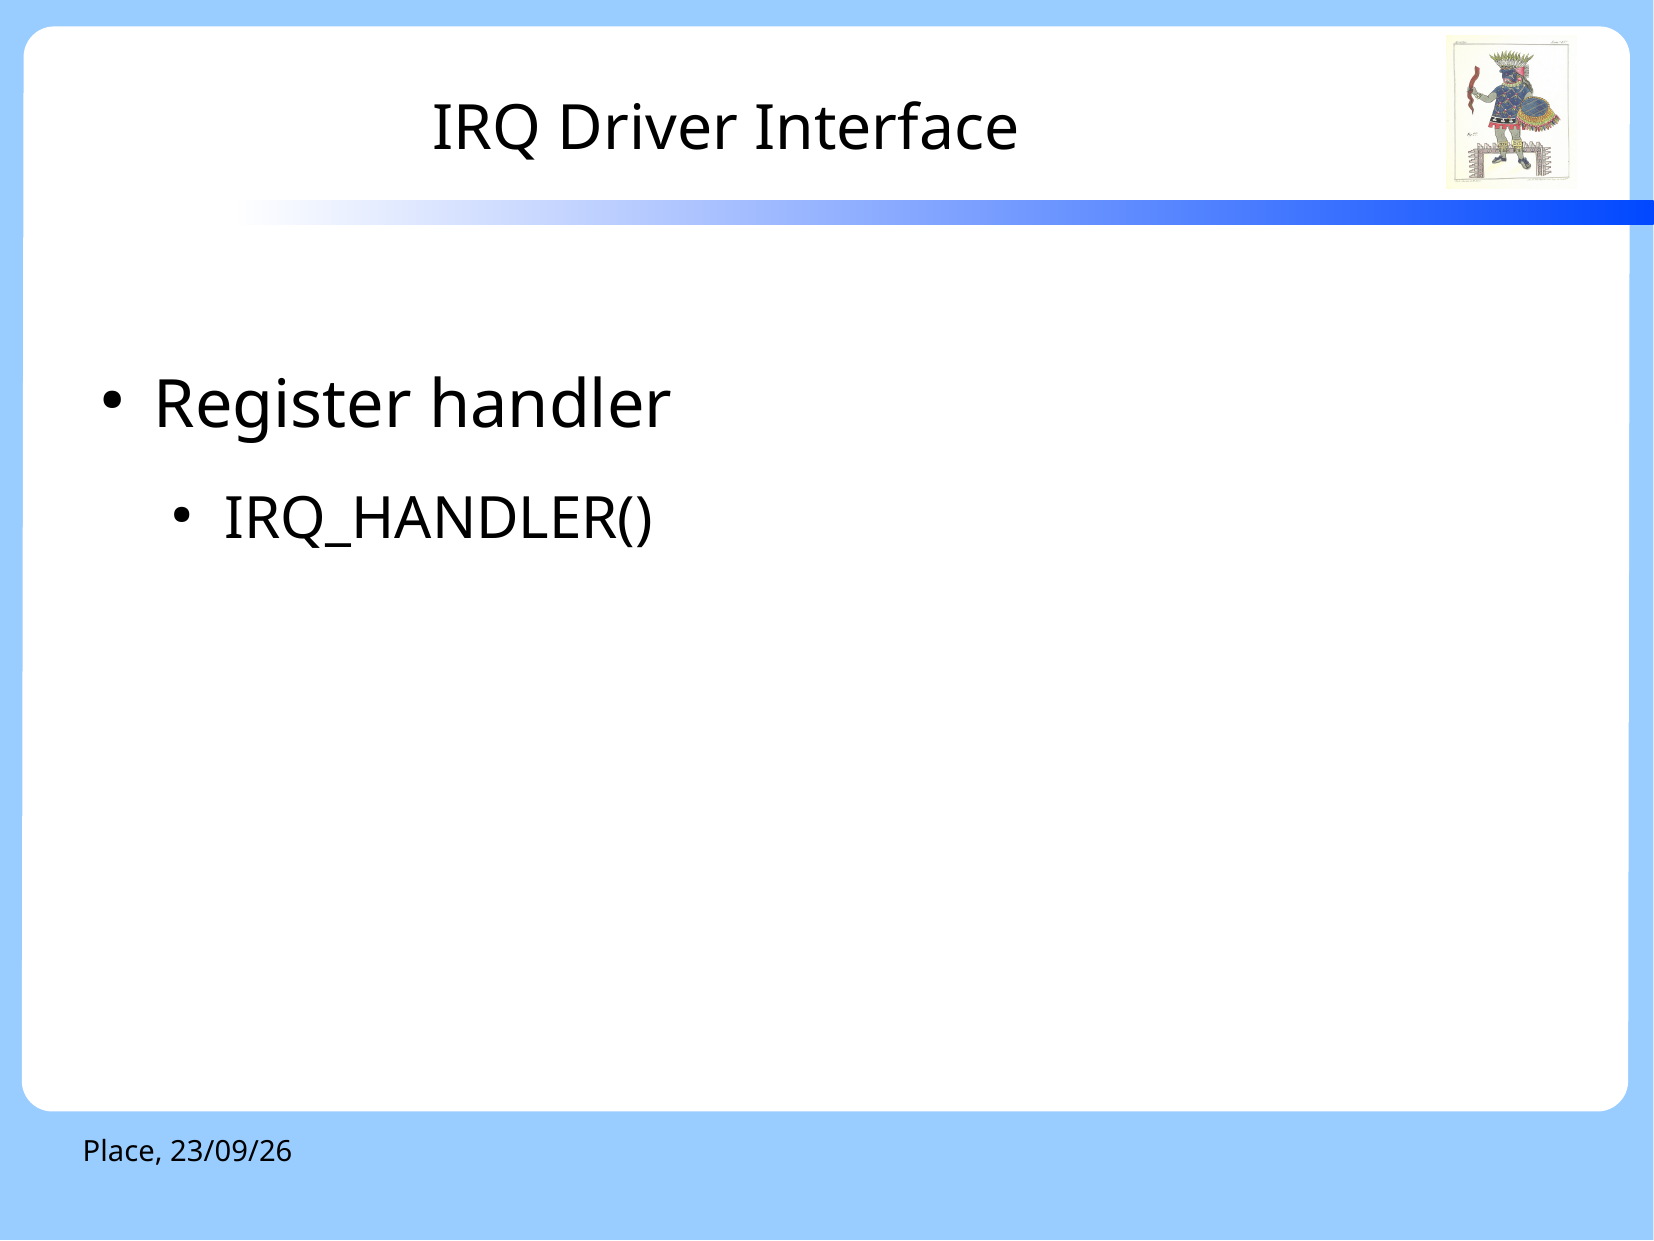

# IRQ Driver Interface
Register handler
IRQ_HANDLER()